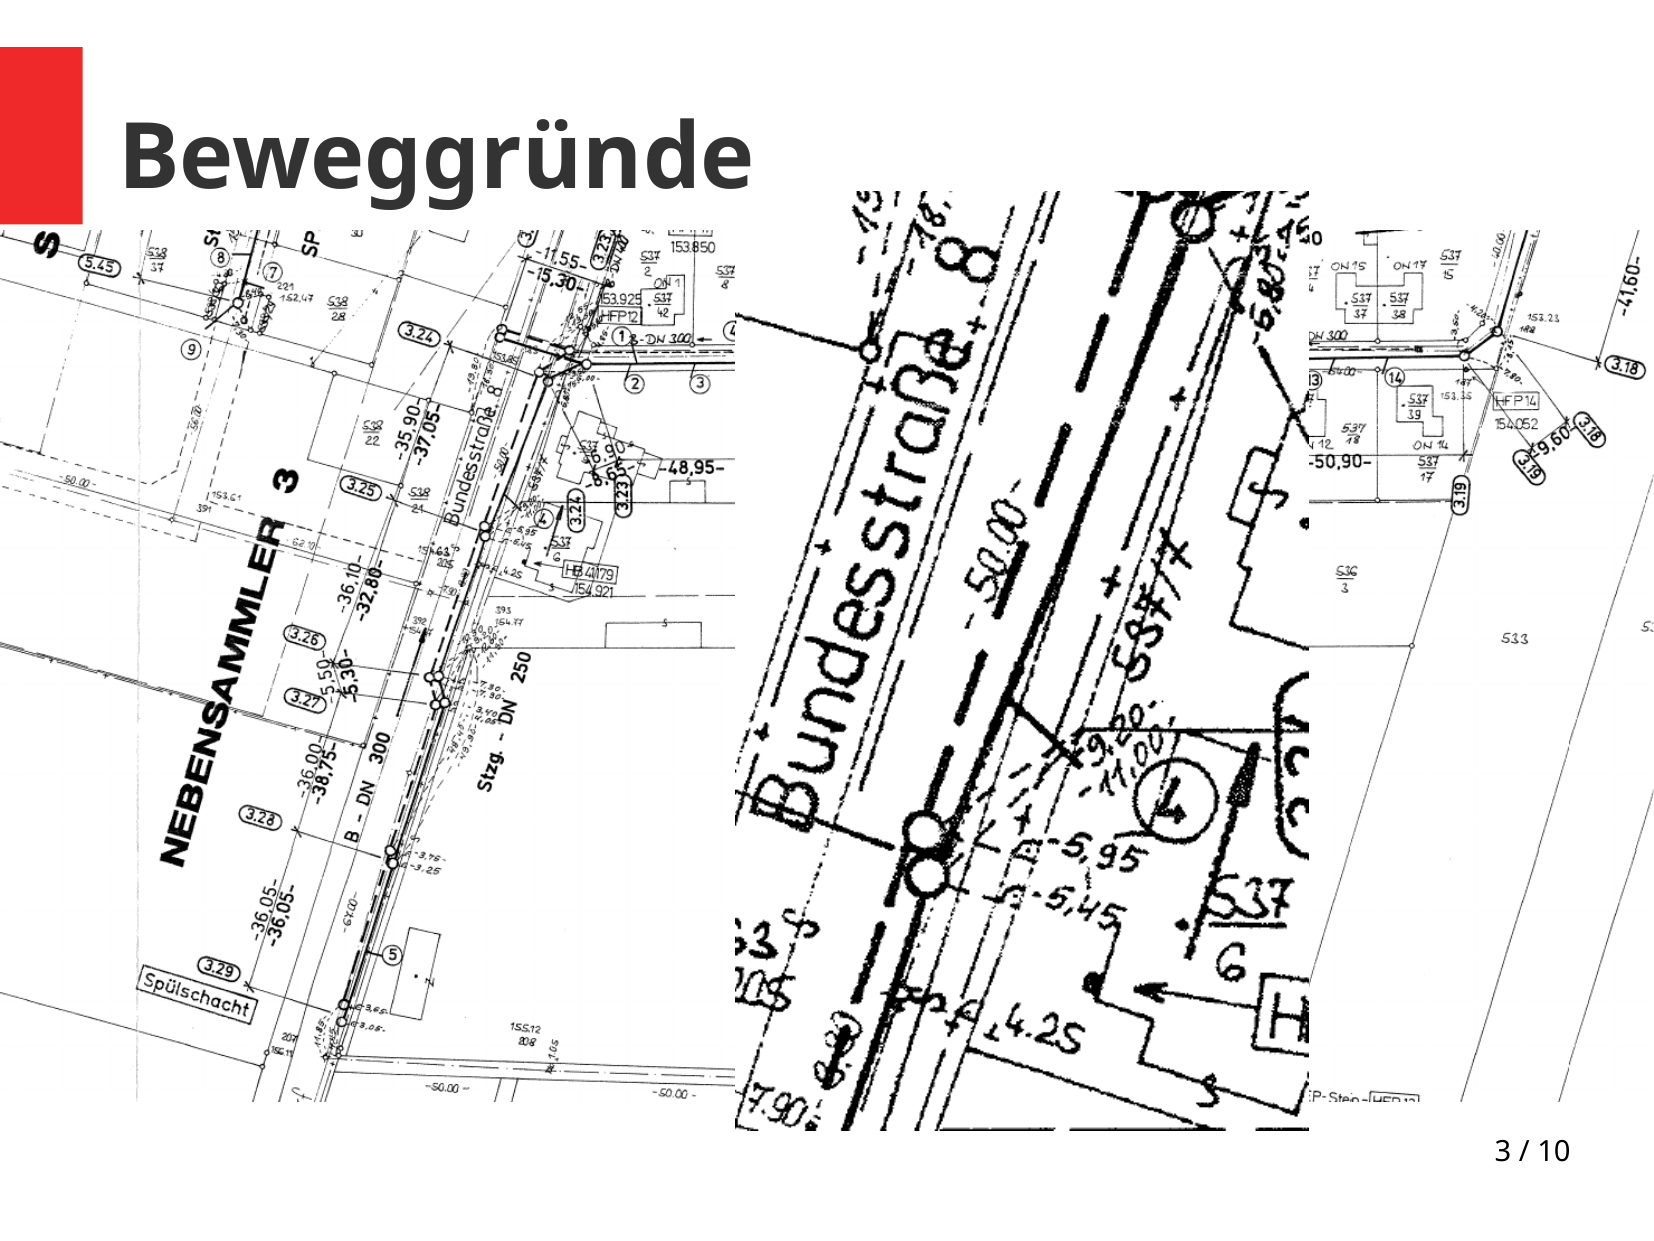

# Beweggründe
Pläne sind:
Unübersichtlich
Ungenau
Schwierig in der Handhabung
3